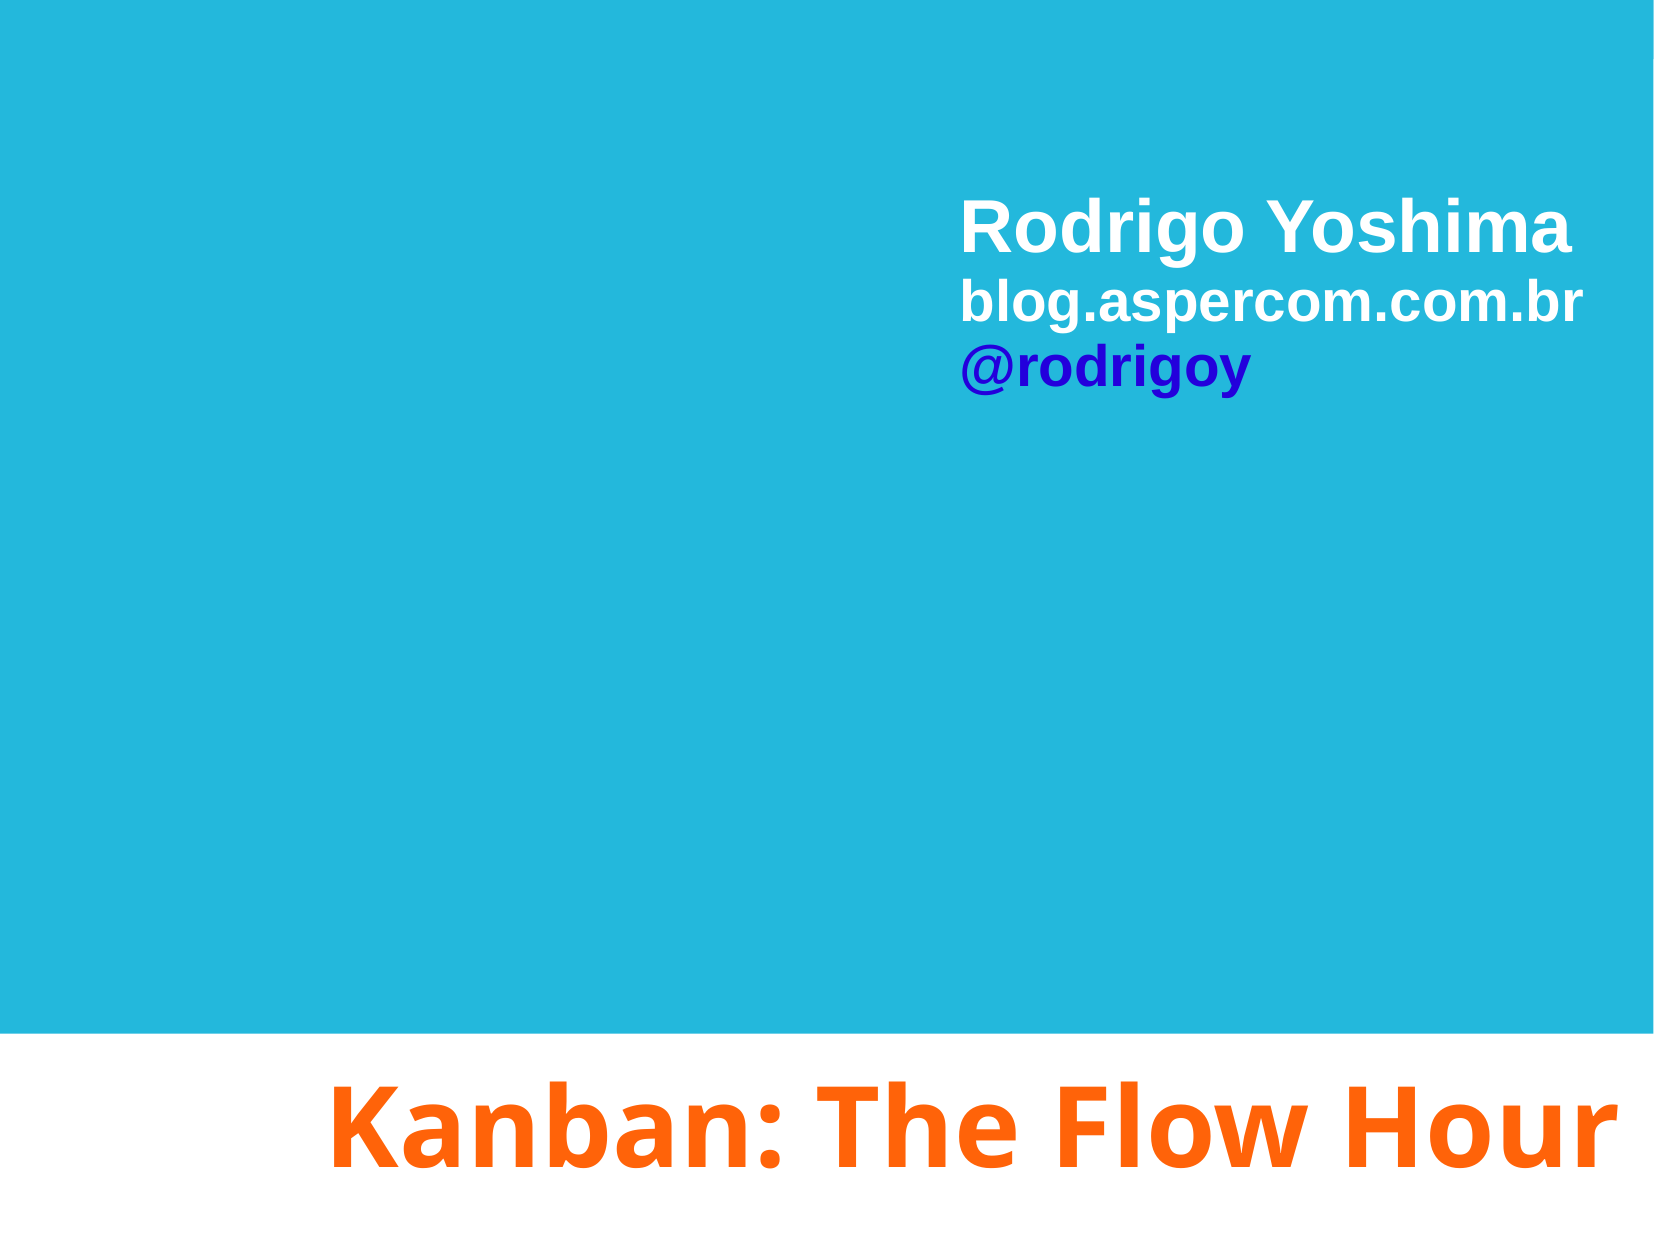

Rodrigo Yoshima
blog.aspercom.com.br
@rodrigoy
Kanban: The Flow Hour